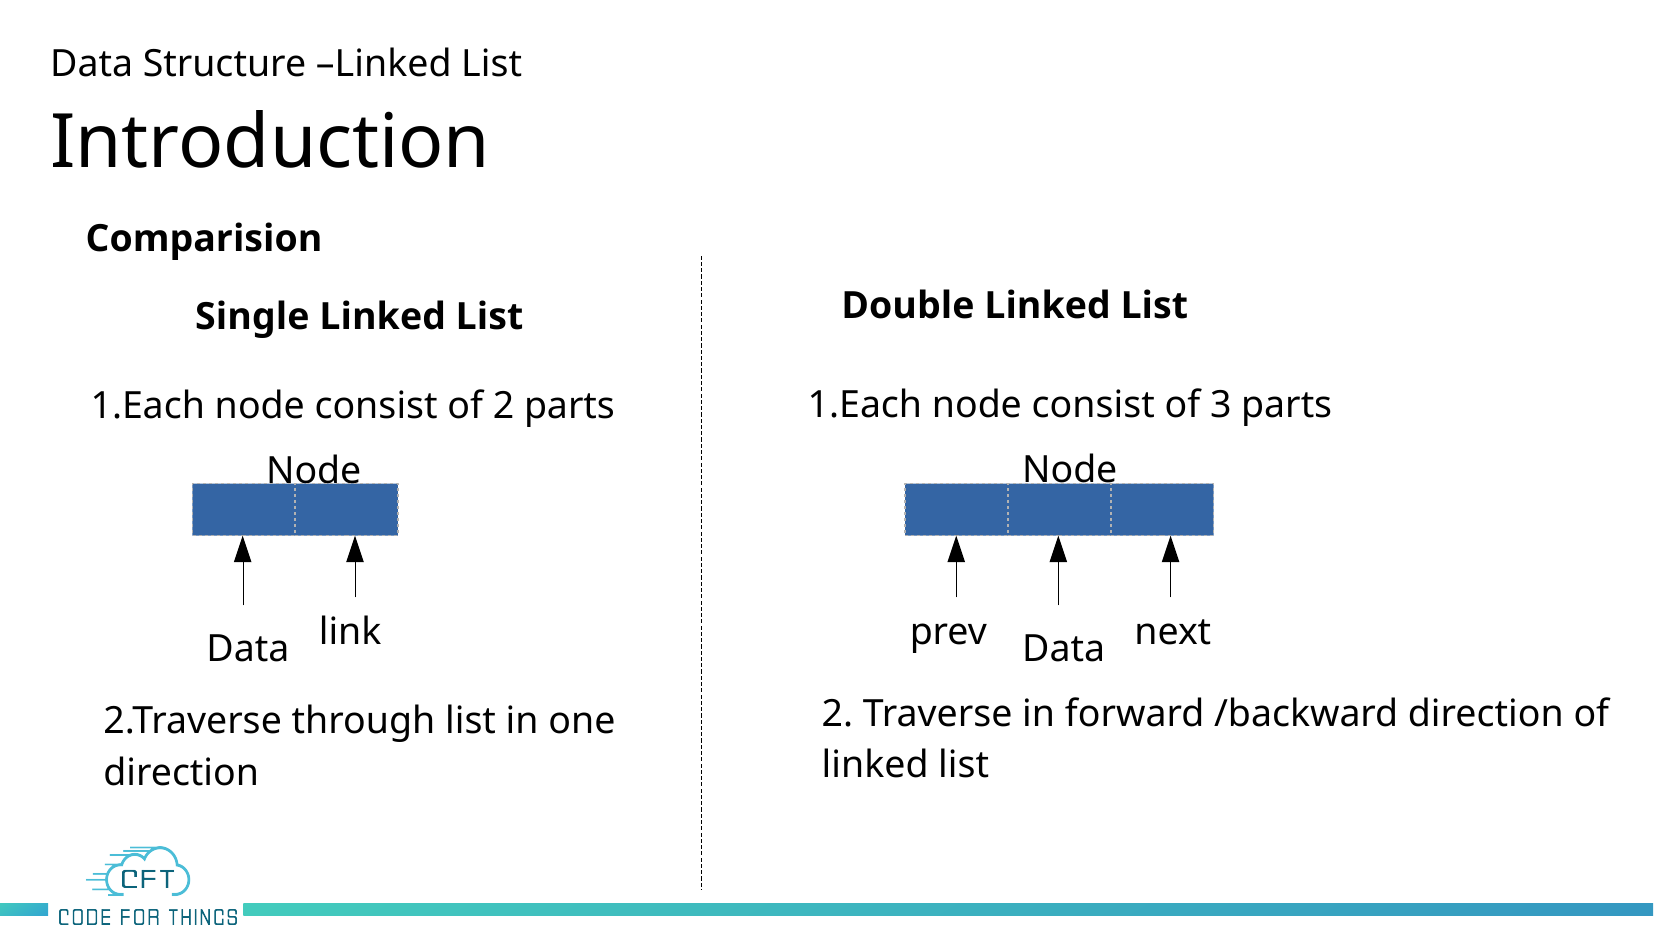

# Data Structure –Linked List Introduction
Comparision
Double Linked List
Single Linked List
1.Each node consist of 3 parts
 1.Each node consist of 2 parts
Node
next
Node
link
prev
Data
Data
2. Traverse in forward /backward direction of linked list
2.Traverse through list in one direction